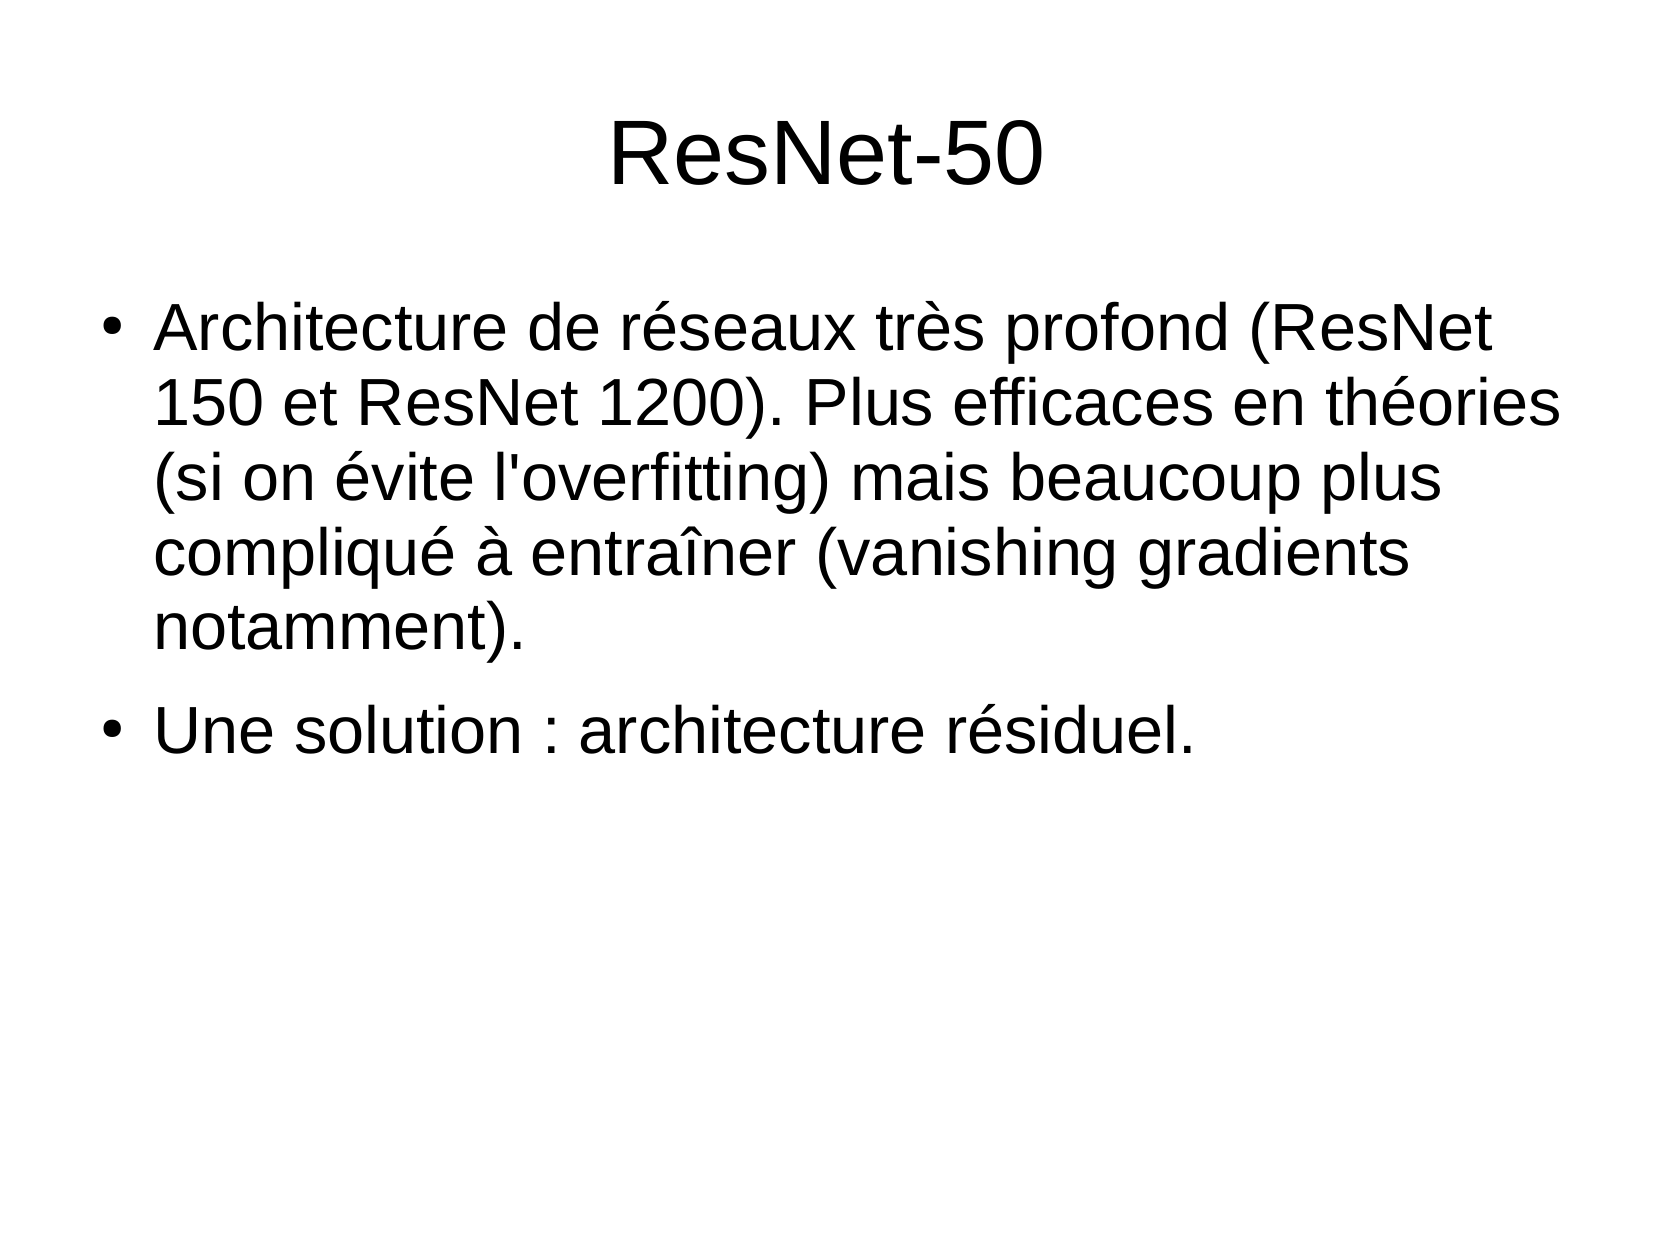

# ResNet-50
Architecture de réseaux très profond (ResNet 150 et ResNet 1200). Plus efficaces en théories (si on évite l'overfitting) mais beaucoup plus compliqué à entraîner (vanishing gradients notamment).
Une solution : architecture résiduel.